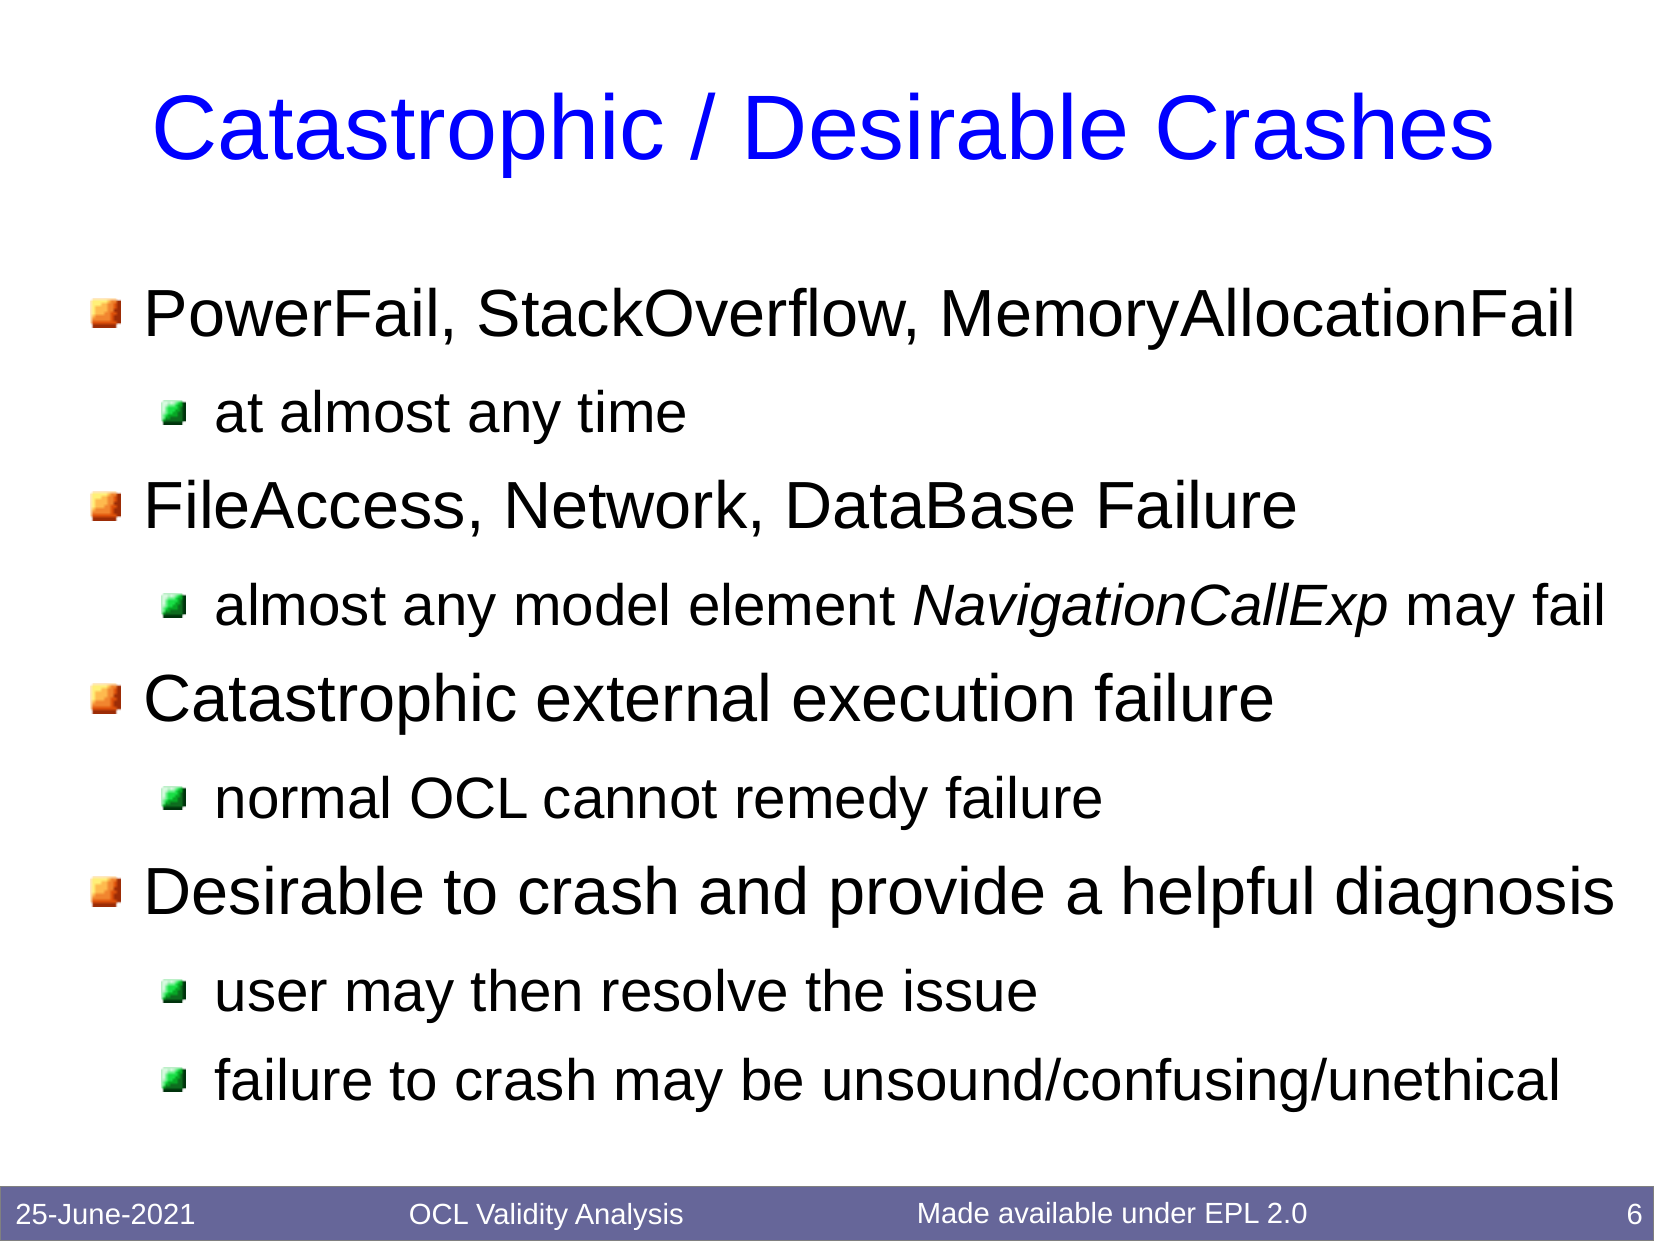

# Catastrophic / Desirable Crashes
PowerFail, StackOverflow, MemoryAllocationFail
at almost any time
FileAccess, Network, DataBase Failure
almost any model element NavigationCallExp may fail
Catastrophic external execution failure
normal OCL cannot remedy failure
Desirable to crash and provide a helpful diagnosis
user may then resolve the issue
failure to crash may be unsound/confusing/unethical
25-June-2021
OCL Validity Analysis
6